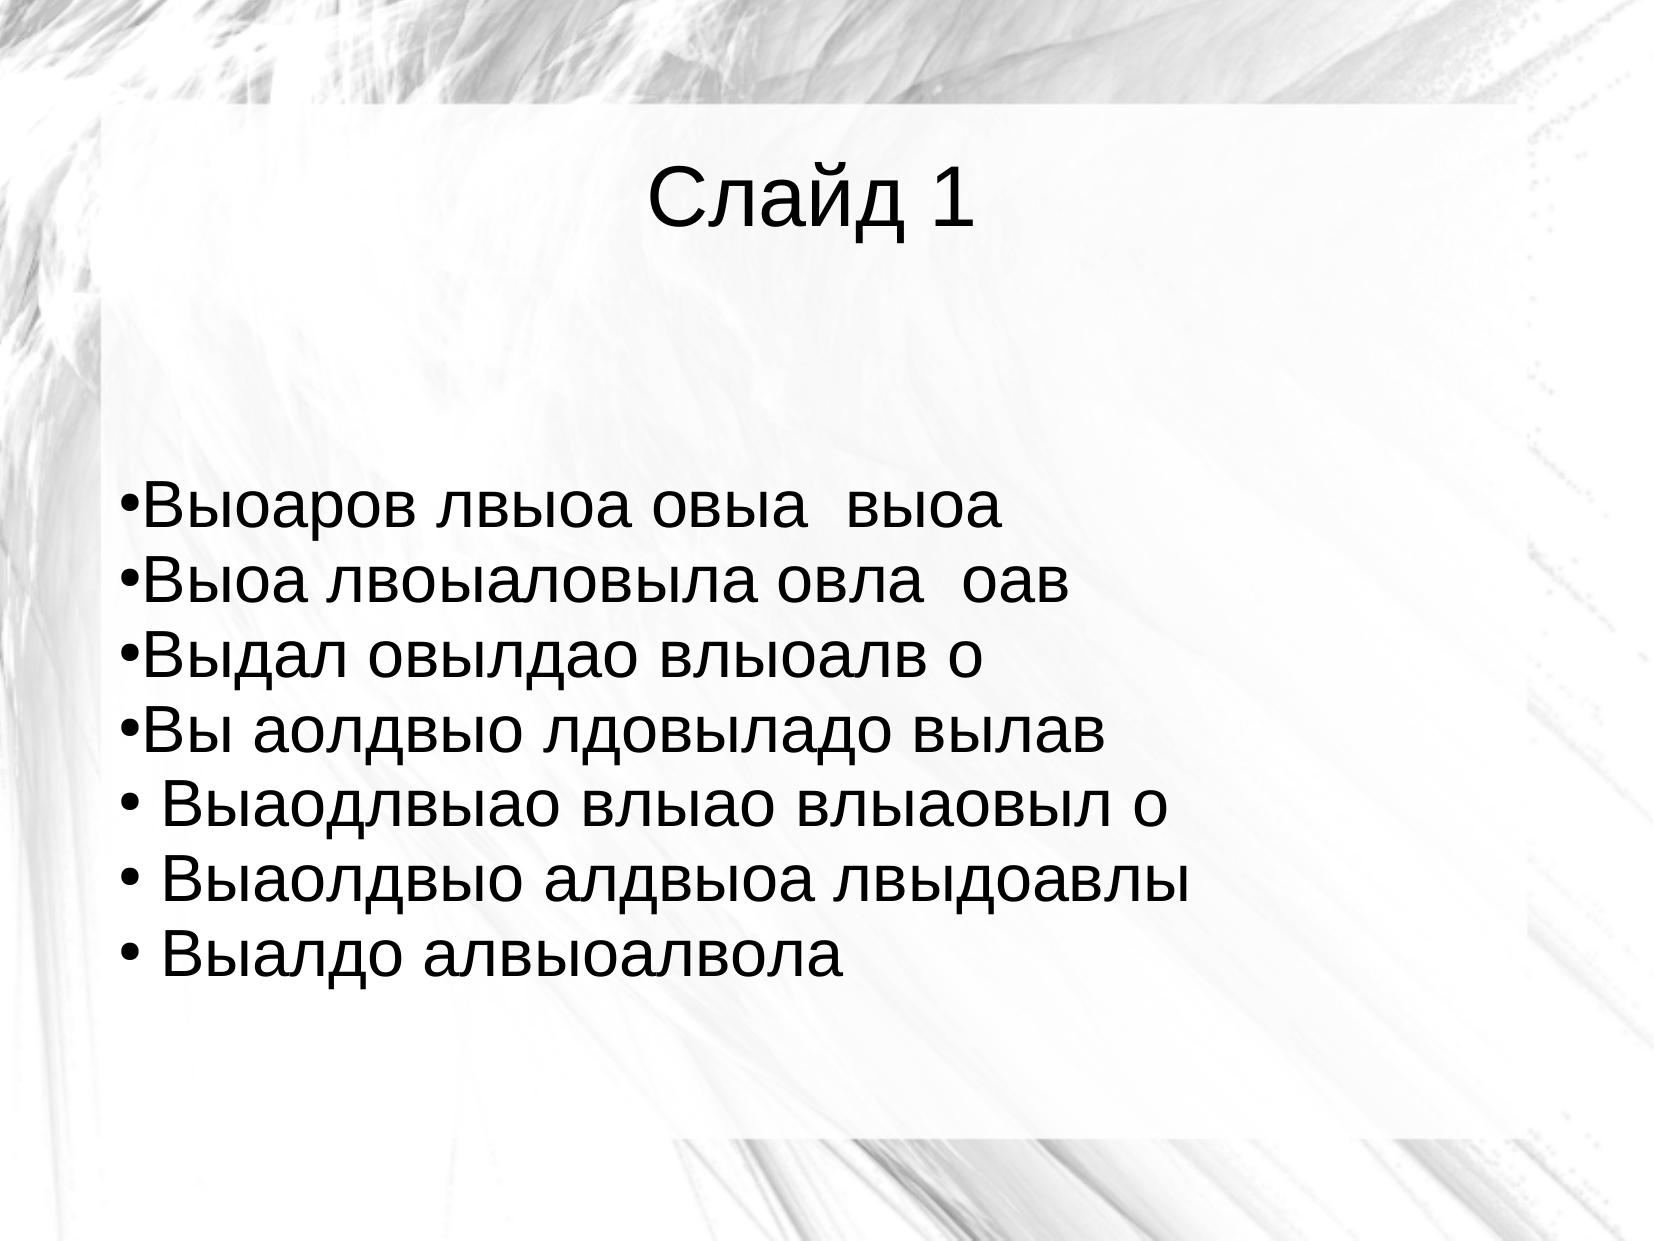

# Слайд 1
Выоаров лвыоа овыа выоа
Выоа лвоыаловыла овла оав
Выдал овылдао влыоалв о
Вы аолдвыо лдовыладо вылав
 Выаодлвыао влыао влыаовыл о
 Выаолдвыо алдвыоа лвыдоавлы
 Выалдо алвыоалвола